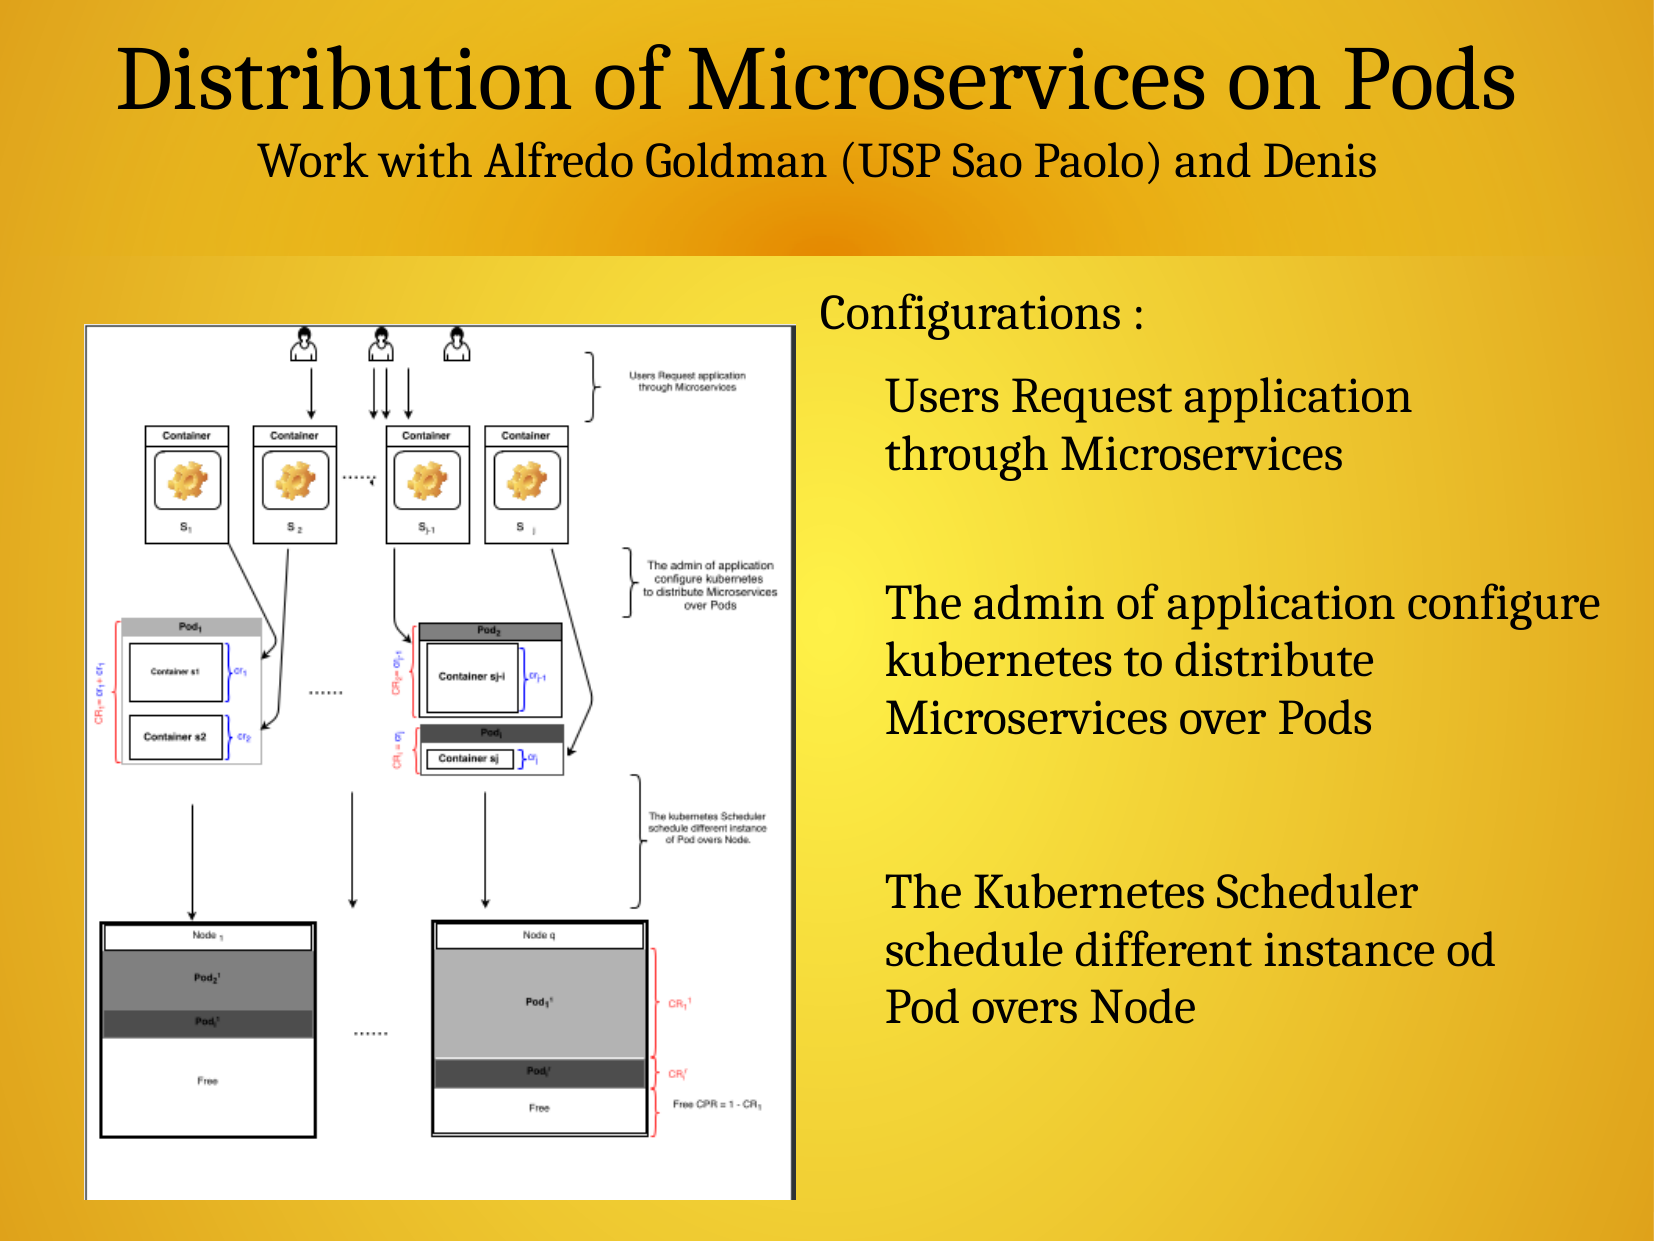

# Distribution of Microservices on Pods Work with Alfredo Goldman (USP Sao Paolo) and Denis
Configurations :
Users Request application through Microservices
The admin of application configure kubernetes to distribute Microservices over Pods
The Kubernetes Scheduler schedule different instance od Pod overs Node